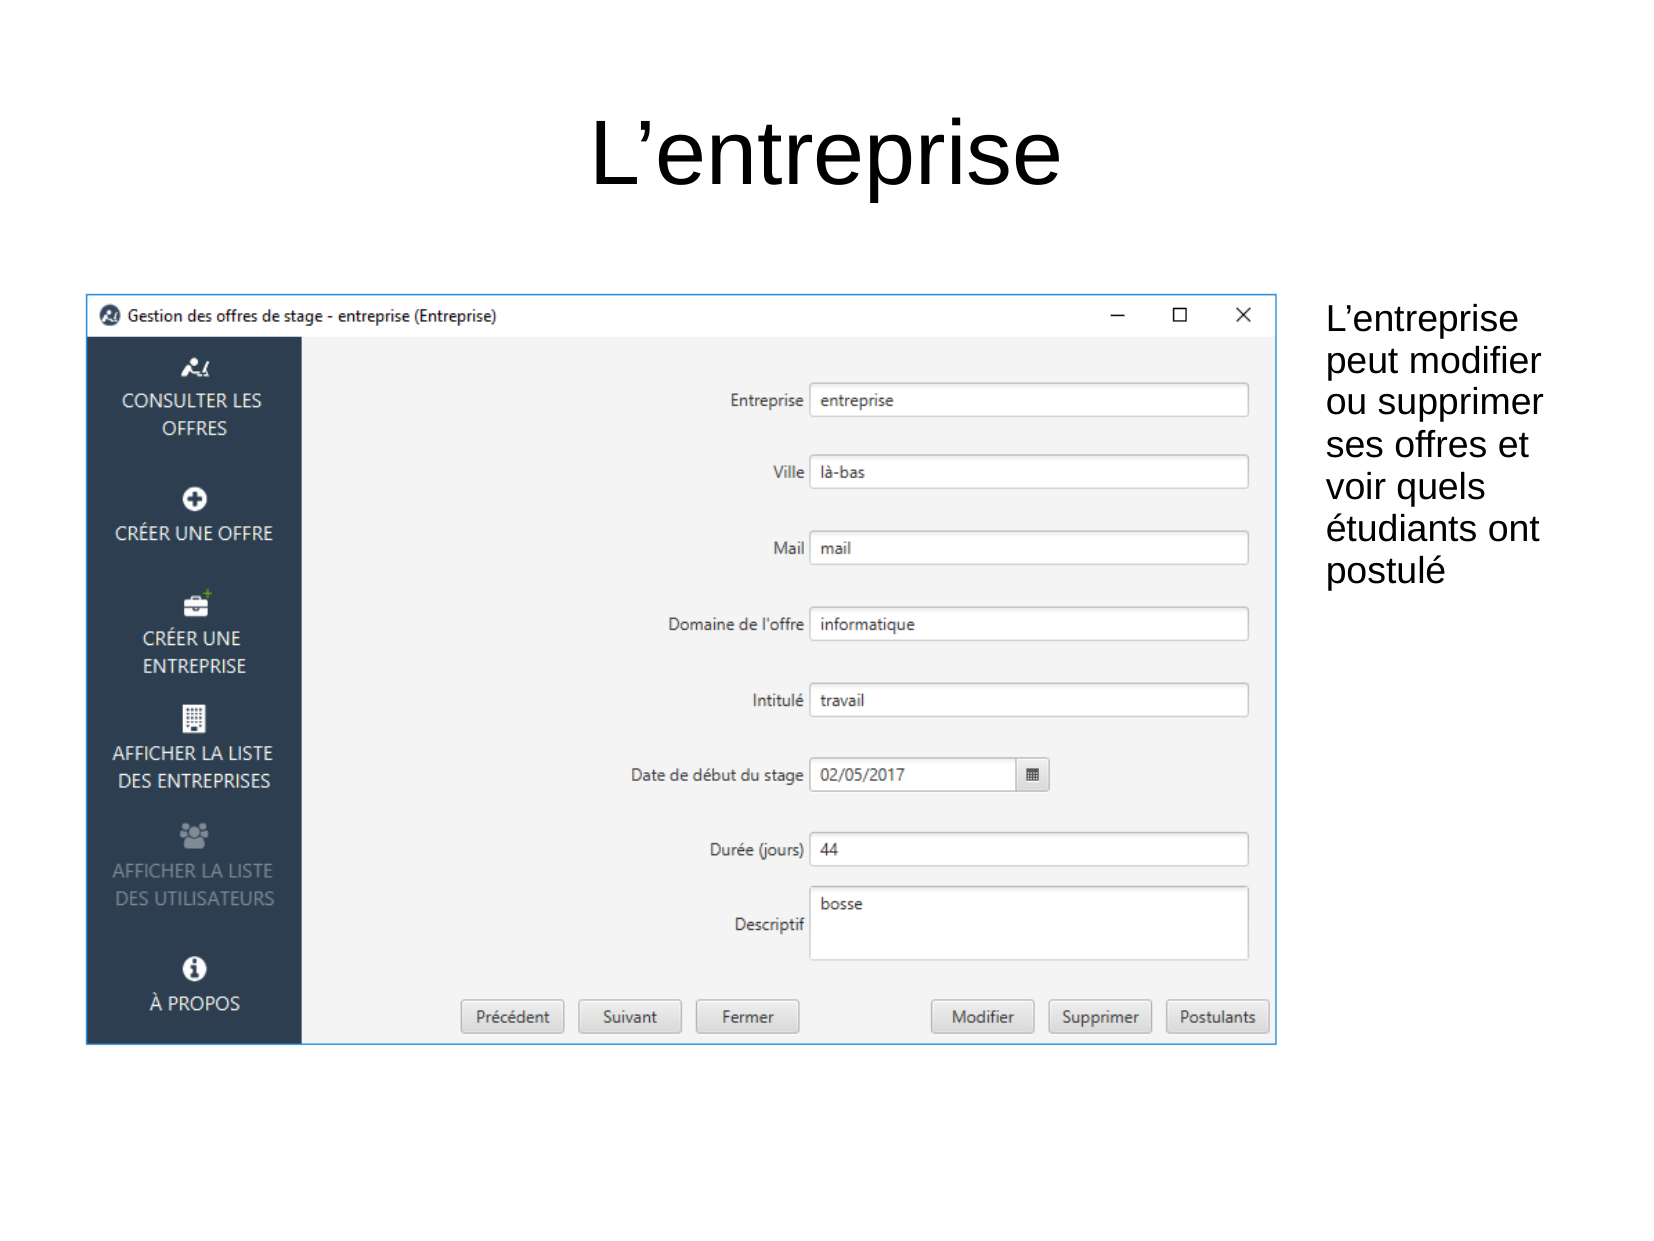

# L’entreprise
L’entreprise peut modifier ou supprimer ses offres et voir quels étudiants ont postulé